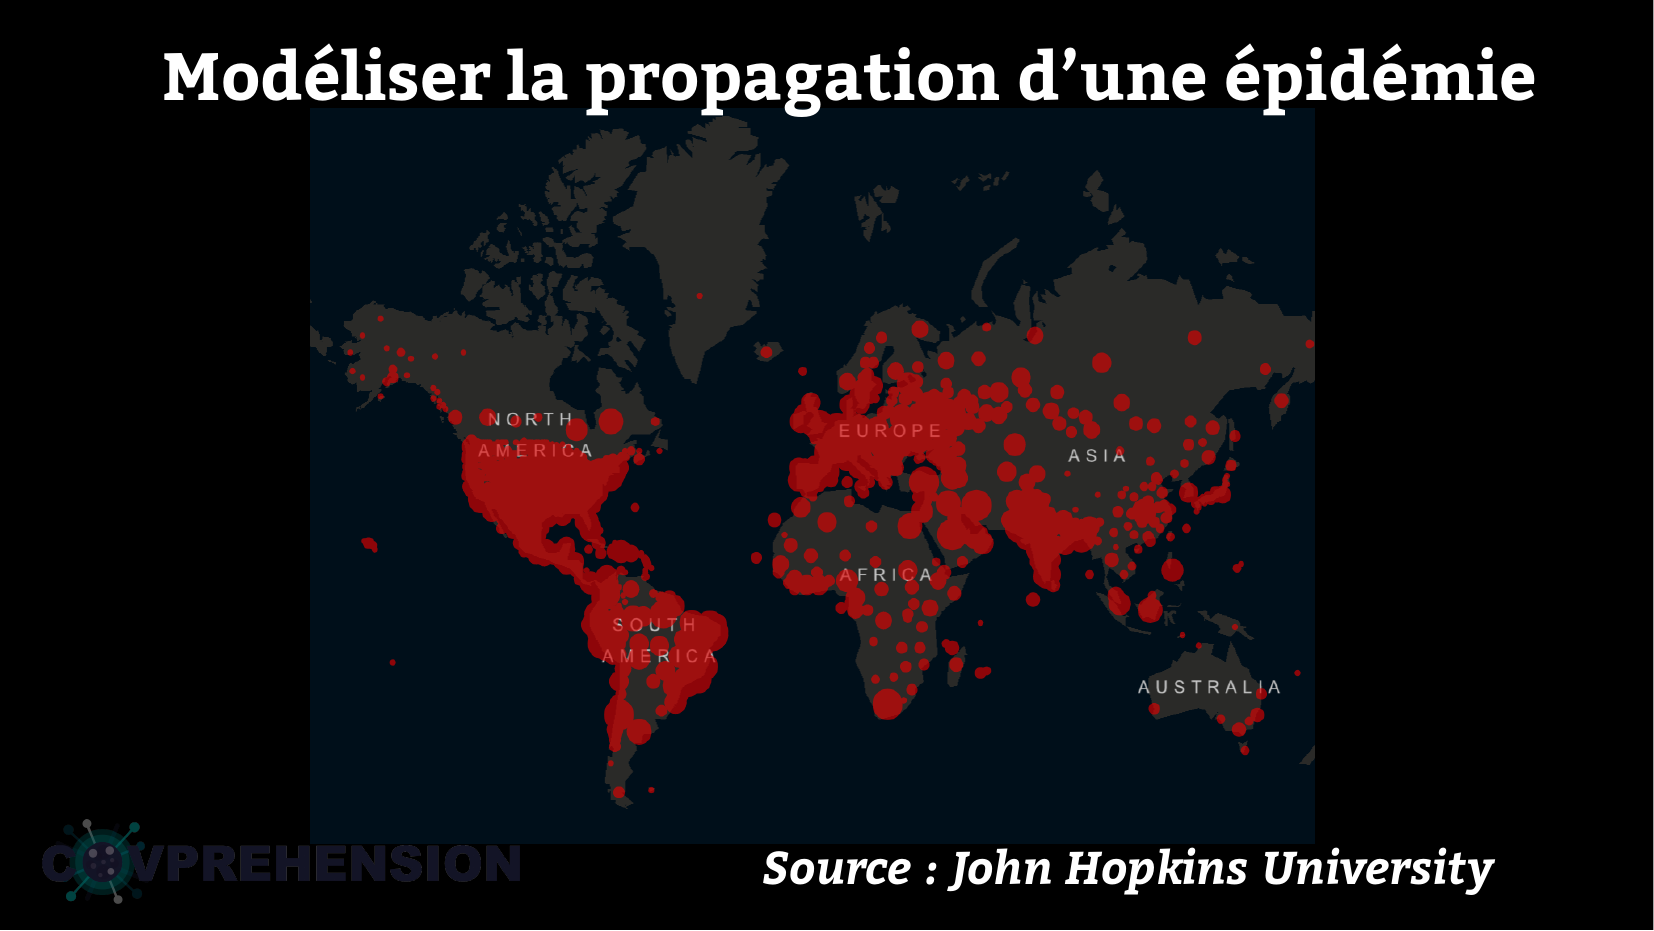

# Modéliser la propagation d’une épidémie
Source : John Hopkins University